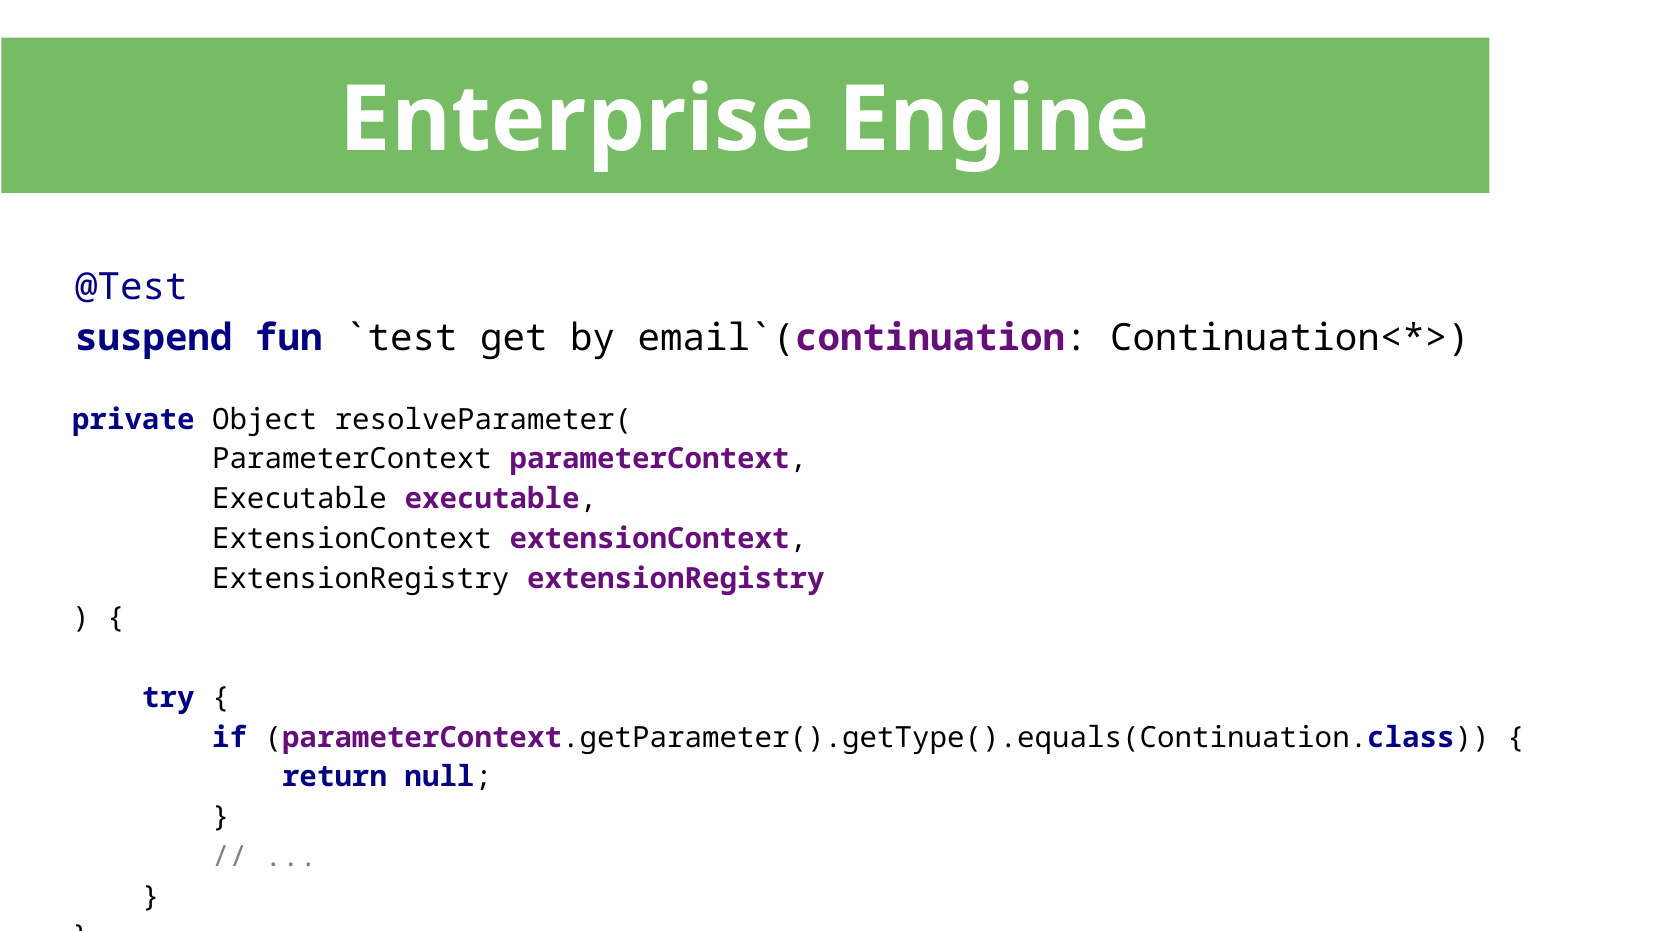

# Enterprise Engine
@Test
suspend fun `test get by email`(continuation: Continuation<*>)
private Object resolveParameter(
 ParameterContext parameterContext,
 Executable executable,
 ExtensionContext extensionContext,
 ExtensionRegistry extensionRegistry
) {
 try {
 if (parameterContext.getParameter().getType().equals(Continuation.class)) {
 return null;
 }
 // ...
 }
}